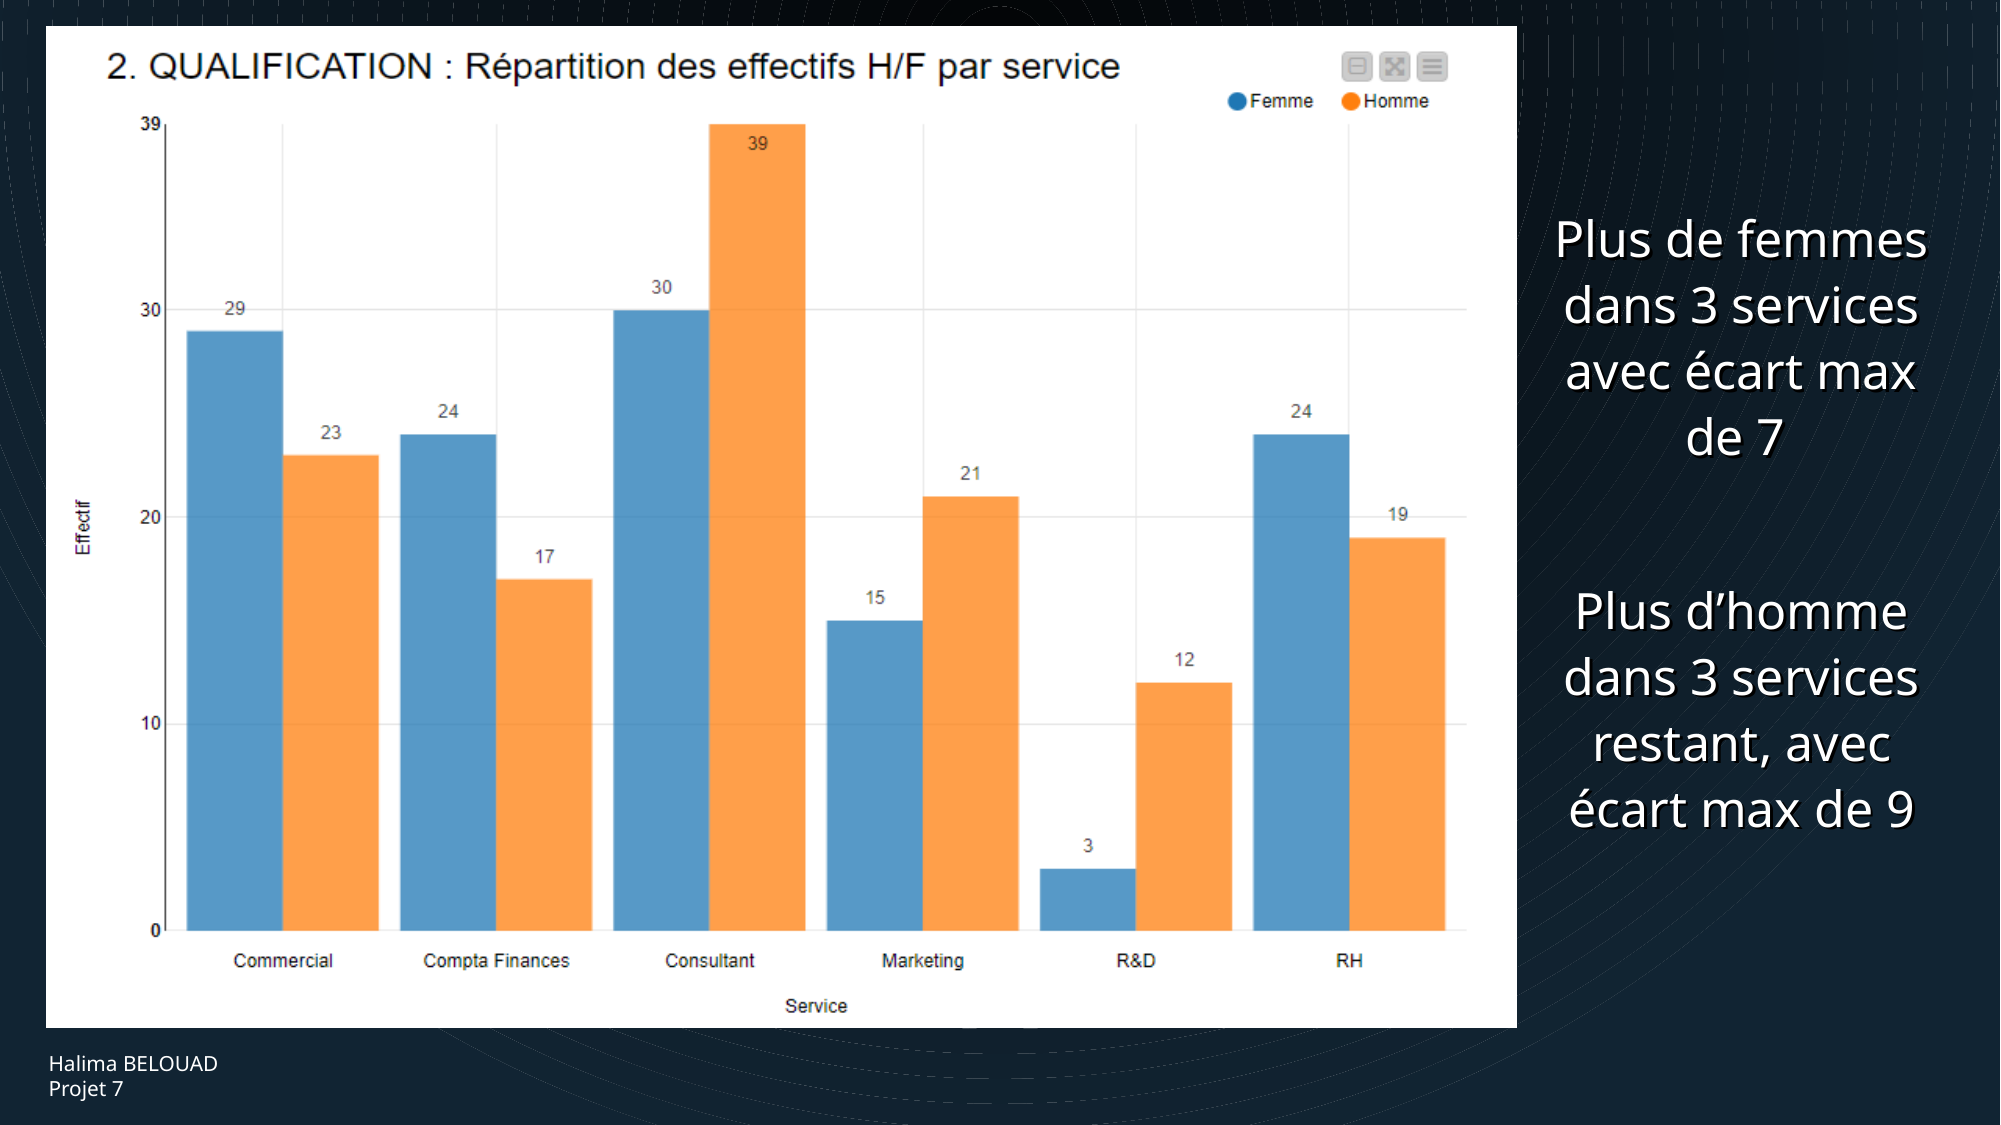

Plus de femmes dans 3 services avec écart max de 7
Plus d’homme dans 3 services restant, avec écart max de 9
#
Halima BELOUAD
Projet 7